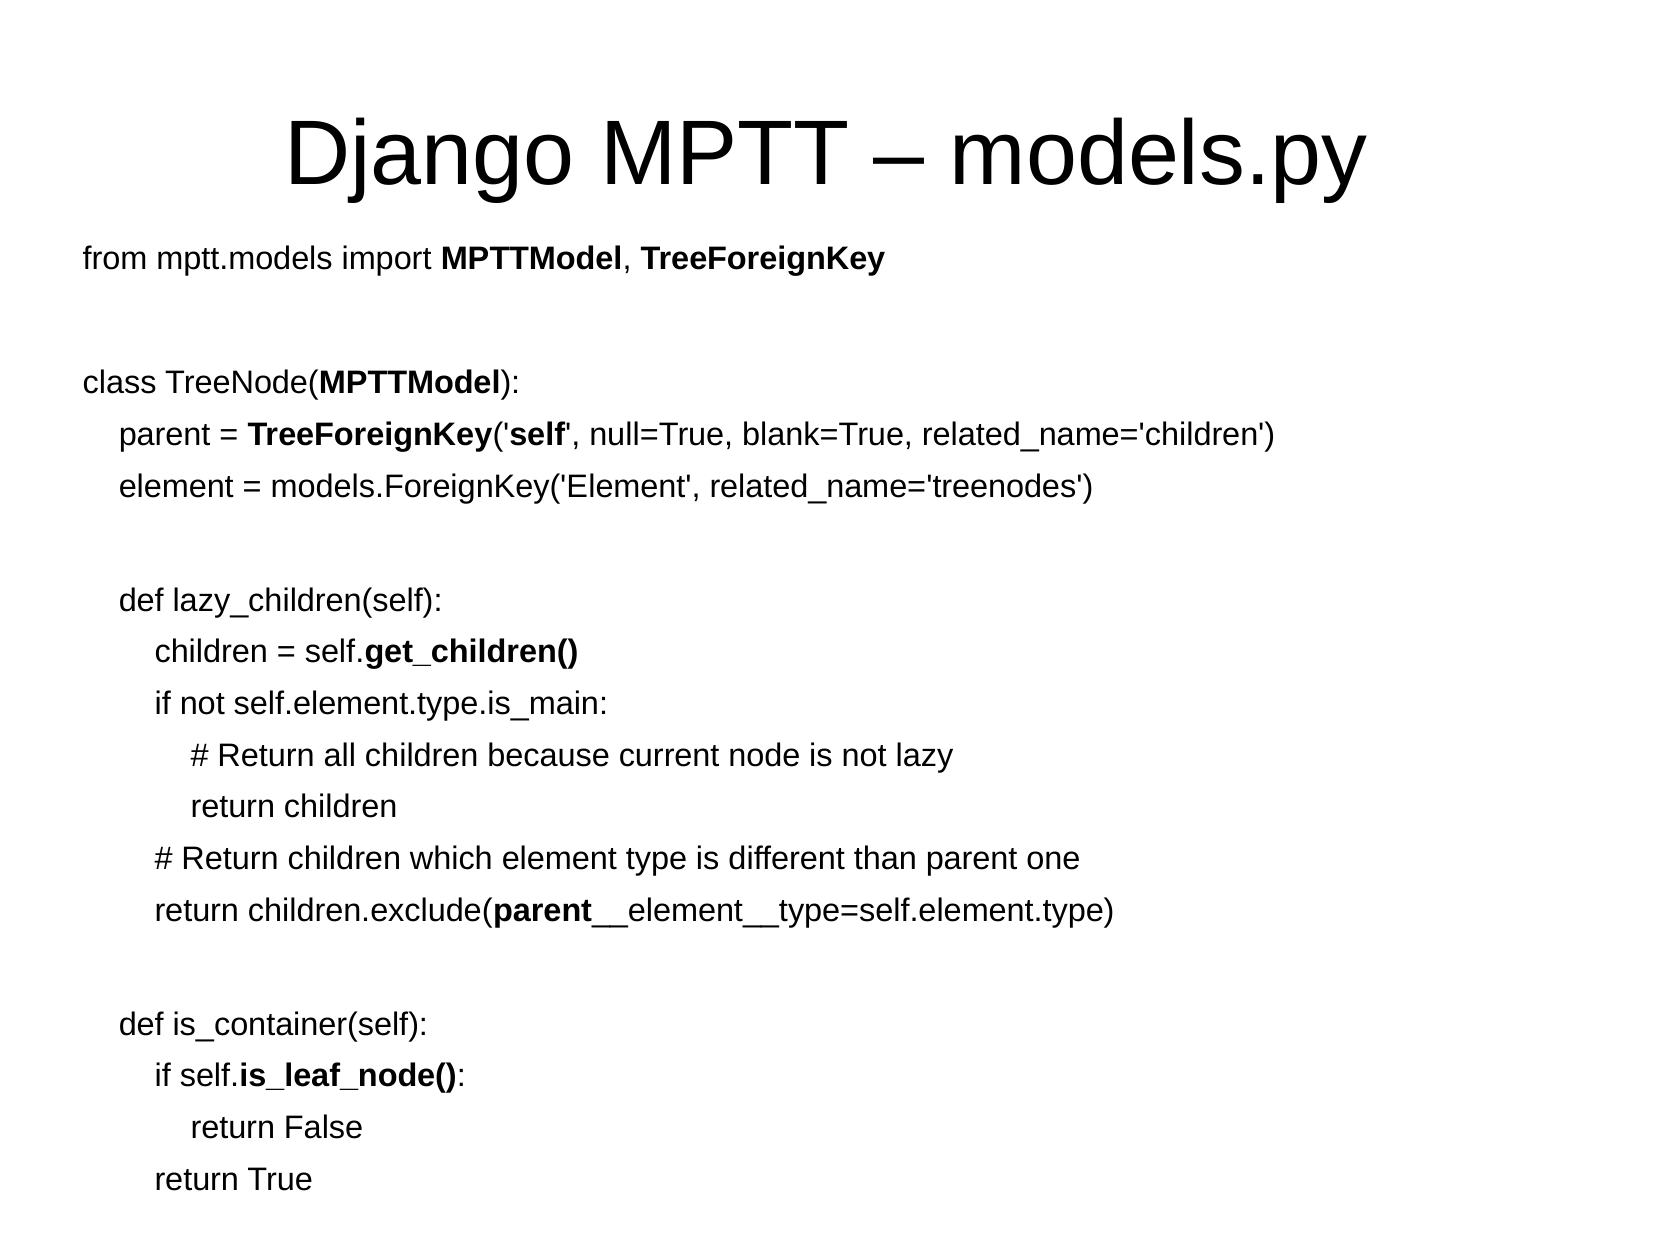

# Django MPTT – models.py
from mptt.models import MPTTModel, TreeForeignKey
class TreeNode(MPTTModel):
 parent = TreeForeignKey('self', null=True, blank=True, related_name='children')
 element = models.ForeignKey('Element', related_name='treenodes')
 def lazy_children(self):
 children = self.get_children()
 if not self.element.type.is_main:
 # Return all children because current node is not lazy
 return children
 # Return children which element type is different than parent one
 return children.exclude(parent__element__type=self.element.type)
 def is_container(self):
 if self.is_leaf_node():
 return False
 return True